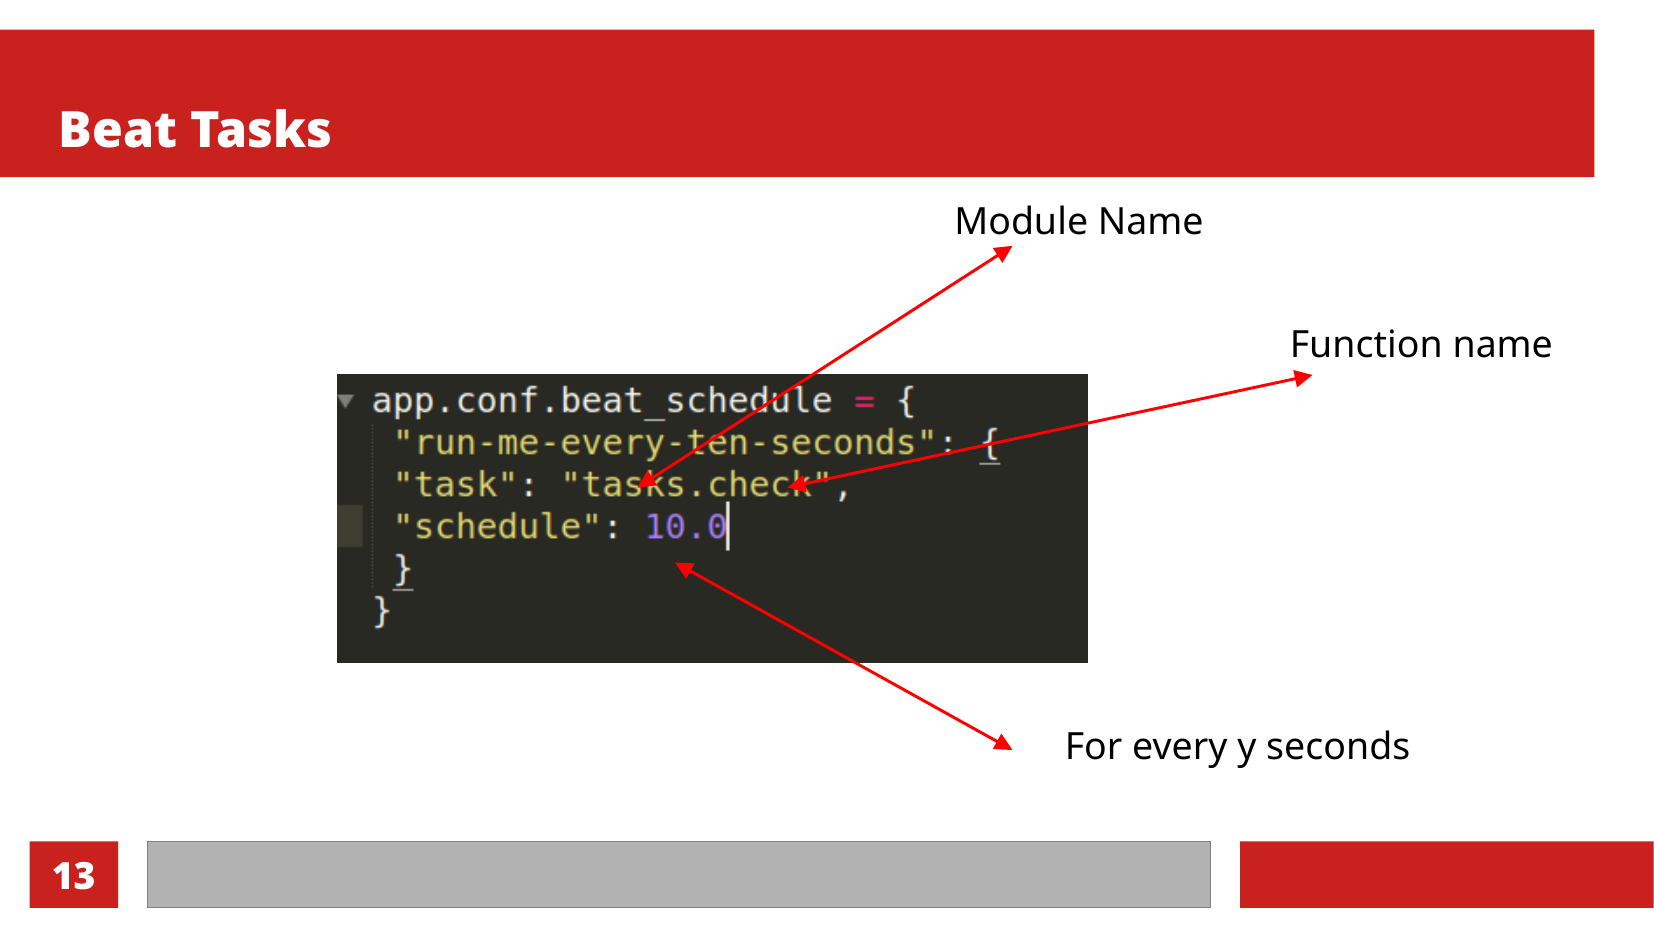

# Beat Tasks
Module Name
Function name
For every y seconds
13